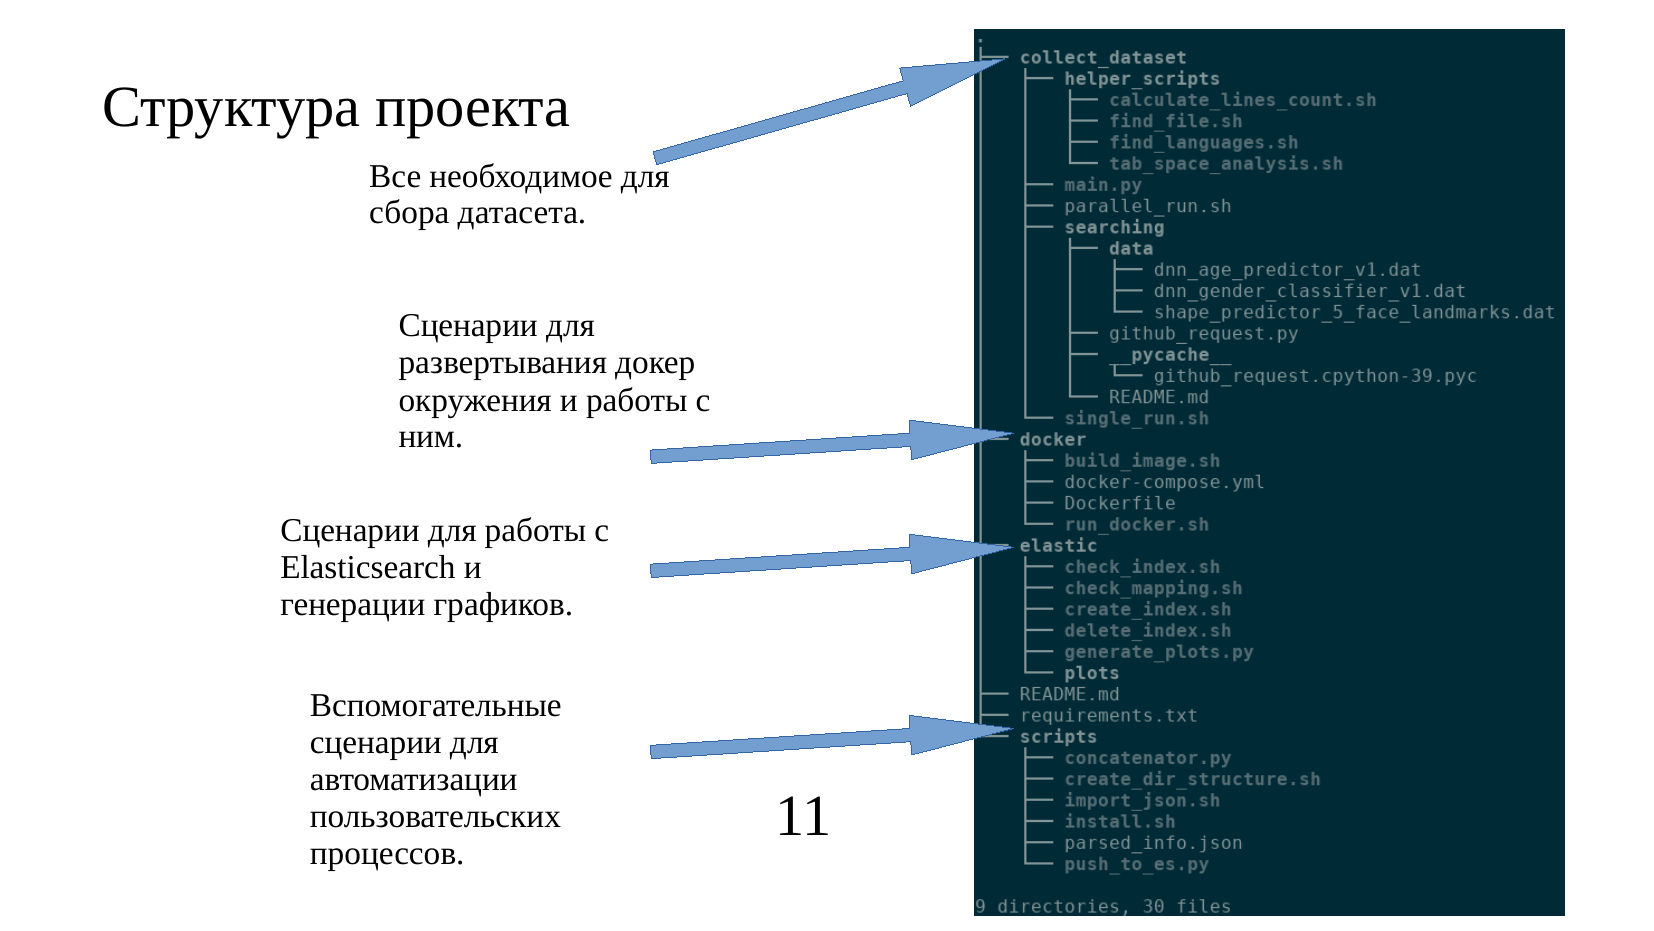

# Структура проекта
Все необходимое для сбора датасета.
Сценарии для развертывания докер окружения и работы с ним.
Сценарии для работы с Elasticsearch и генерации графиков.
Вспомогательные сценарии для автоматизации пользовательских процессов.